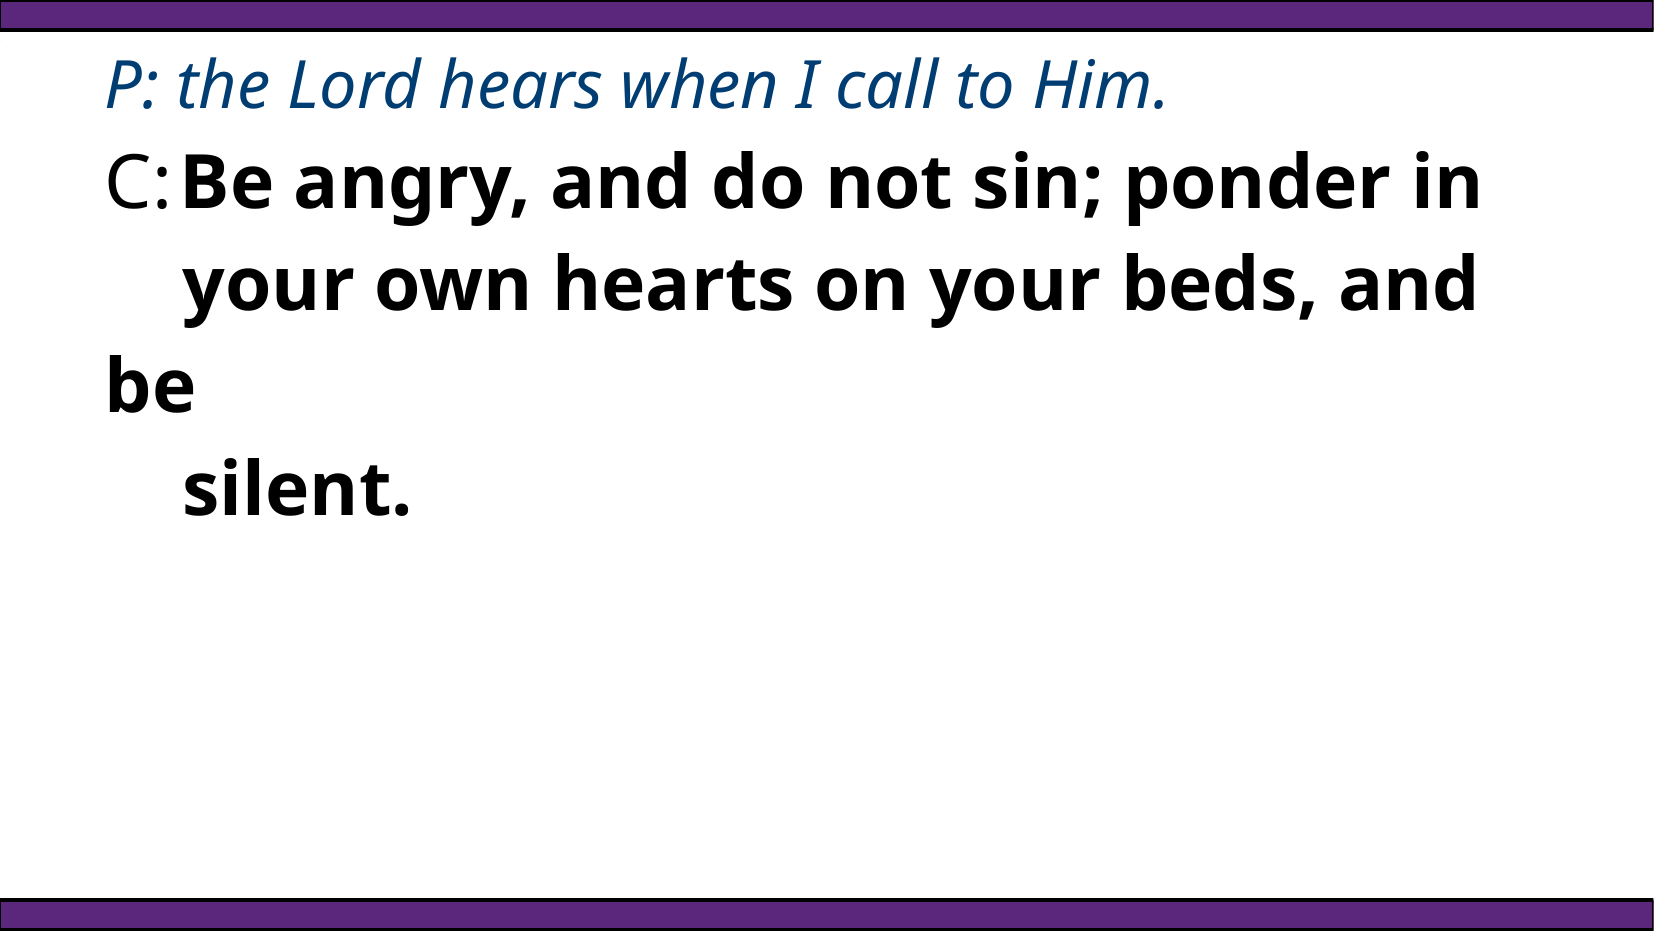

P: the Lord hears when I call to Him.
C:	Be angry, and do not sin; ponder in
 your own hearts on your beds, and be
 silent.